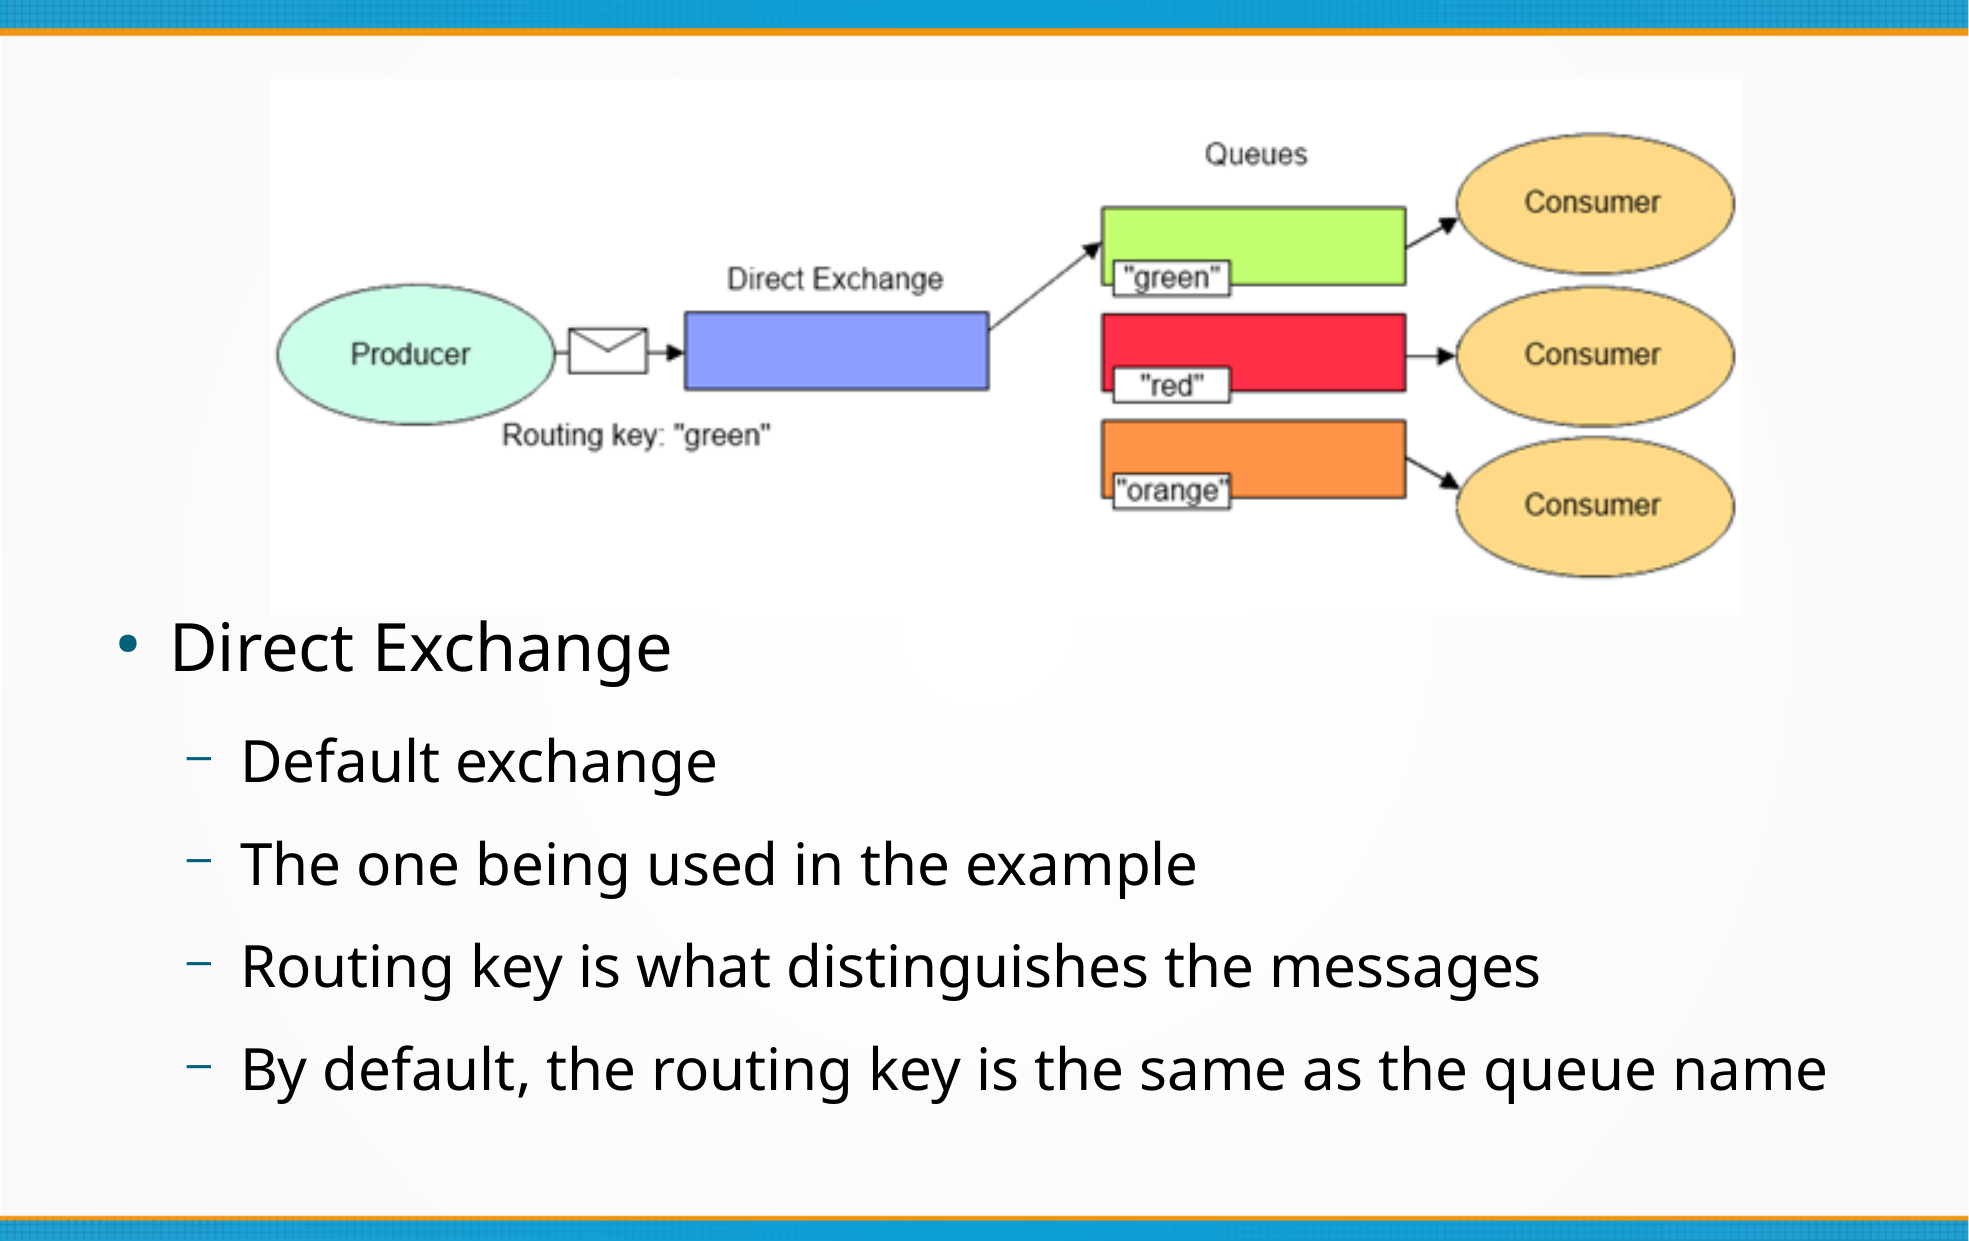

# Direct Exchange
Default exchange
The one being used in the example
Routing key is what distinguishes the messages
By default, the routing key is the same as the queue name